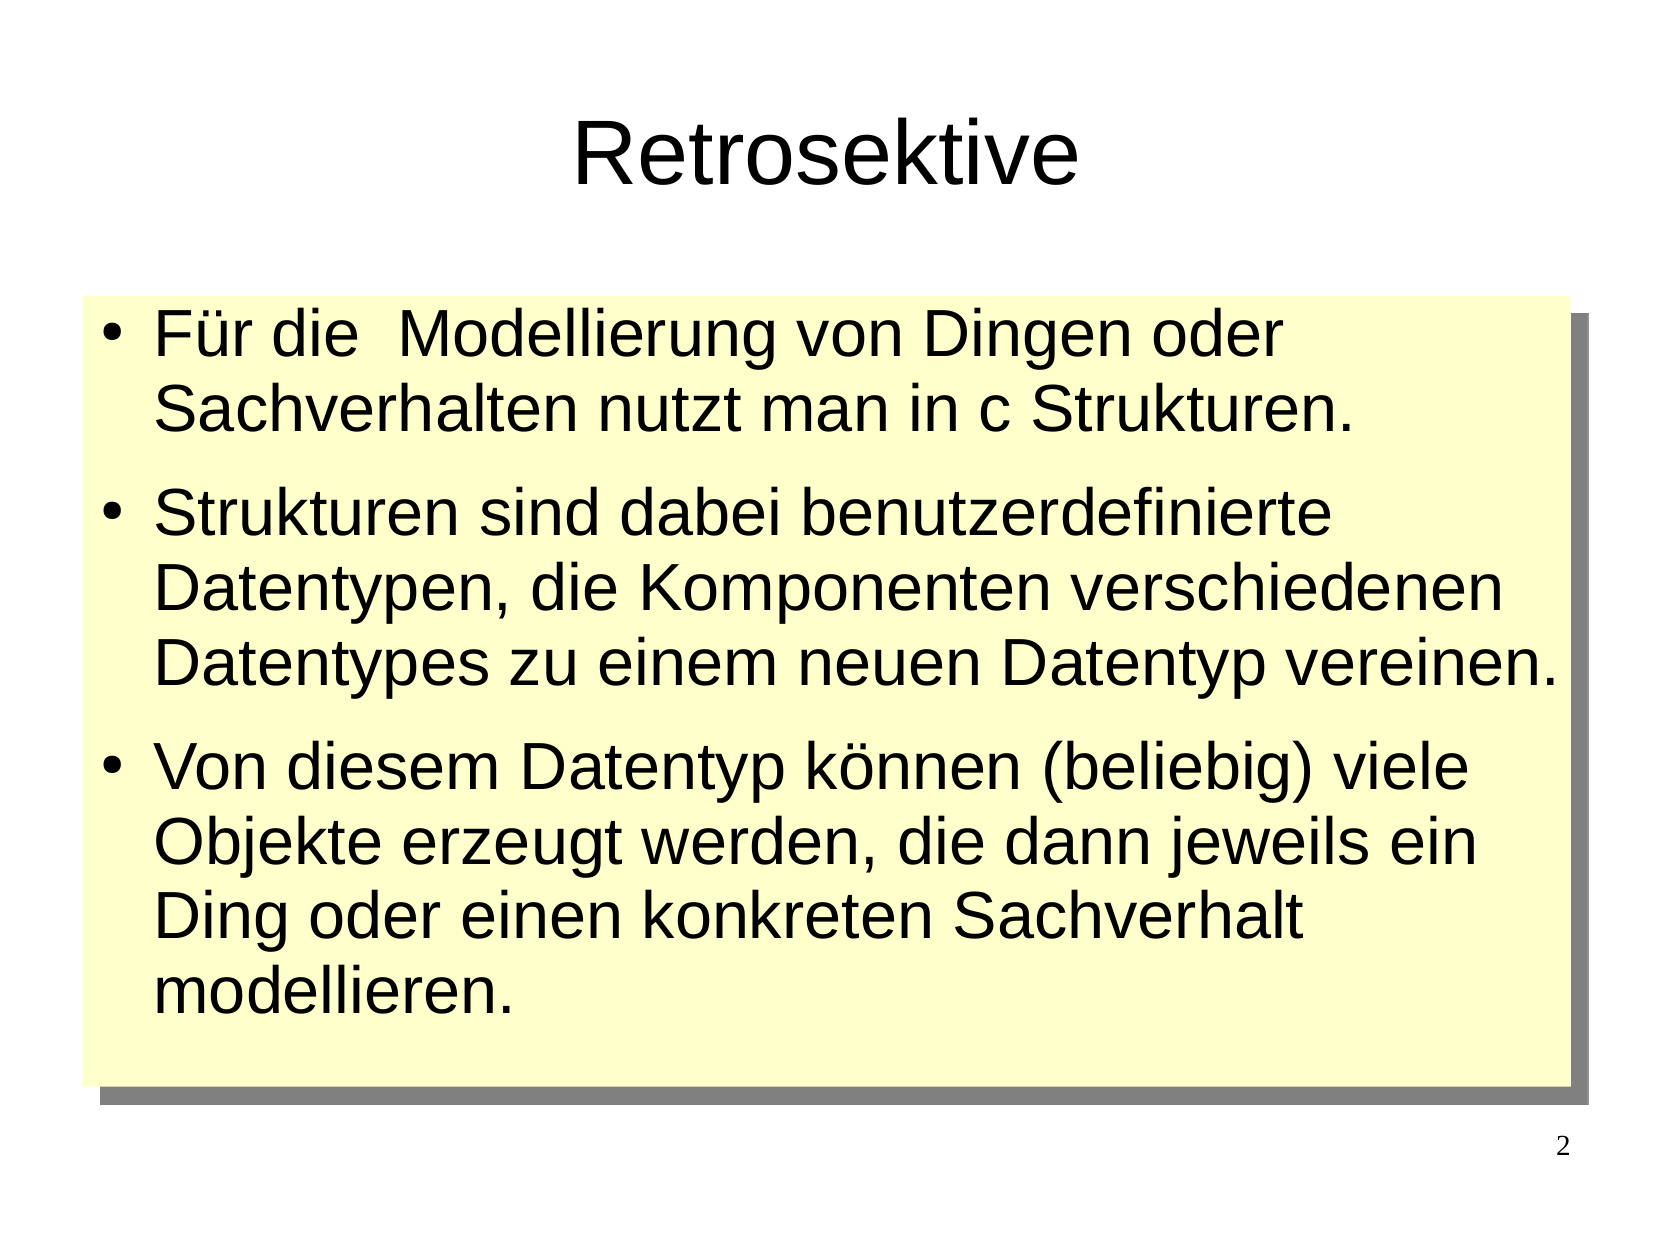

# Retrosektive
Für die Modellierung von Dingen oder Sachverhalten nutzt man in c Strukturen.
Strukturen sind dabei benutzerdefinierte Datentypen, die Komponenten verschiedenen Datentypes zu einem neuen Datentyp vereinen.
Von diesem Datentyp können (beliebig) viele Objekte erzeugt werden, die dann jeweils ein Ding oder einen konkreten Sachverhalt modellieren.
2